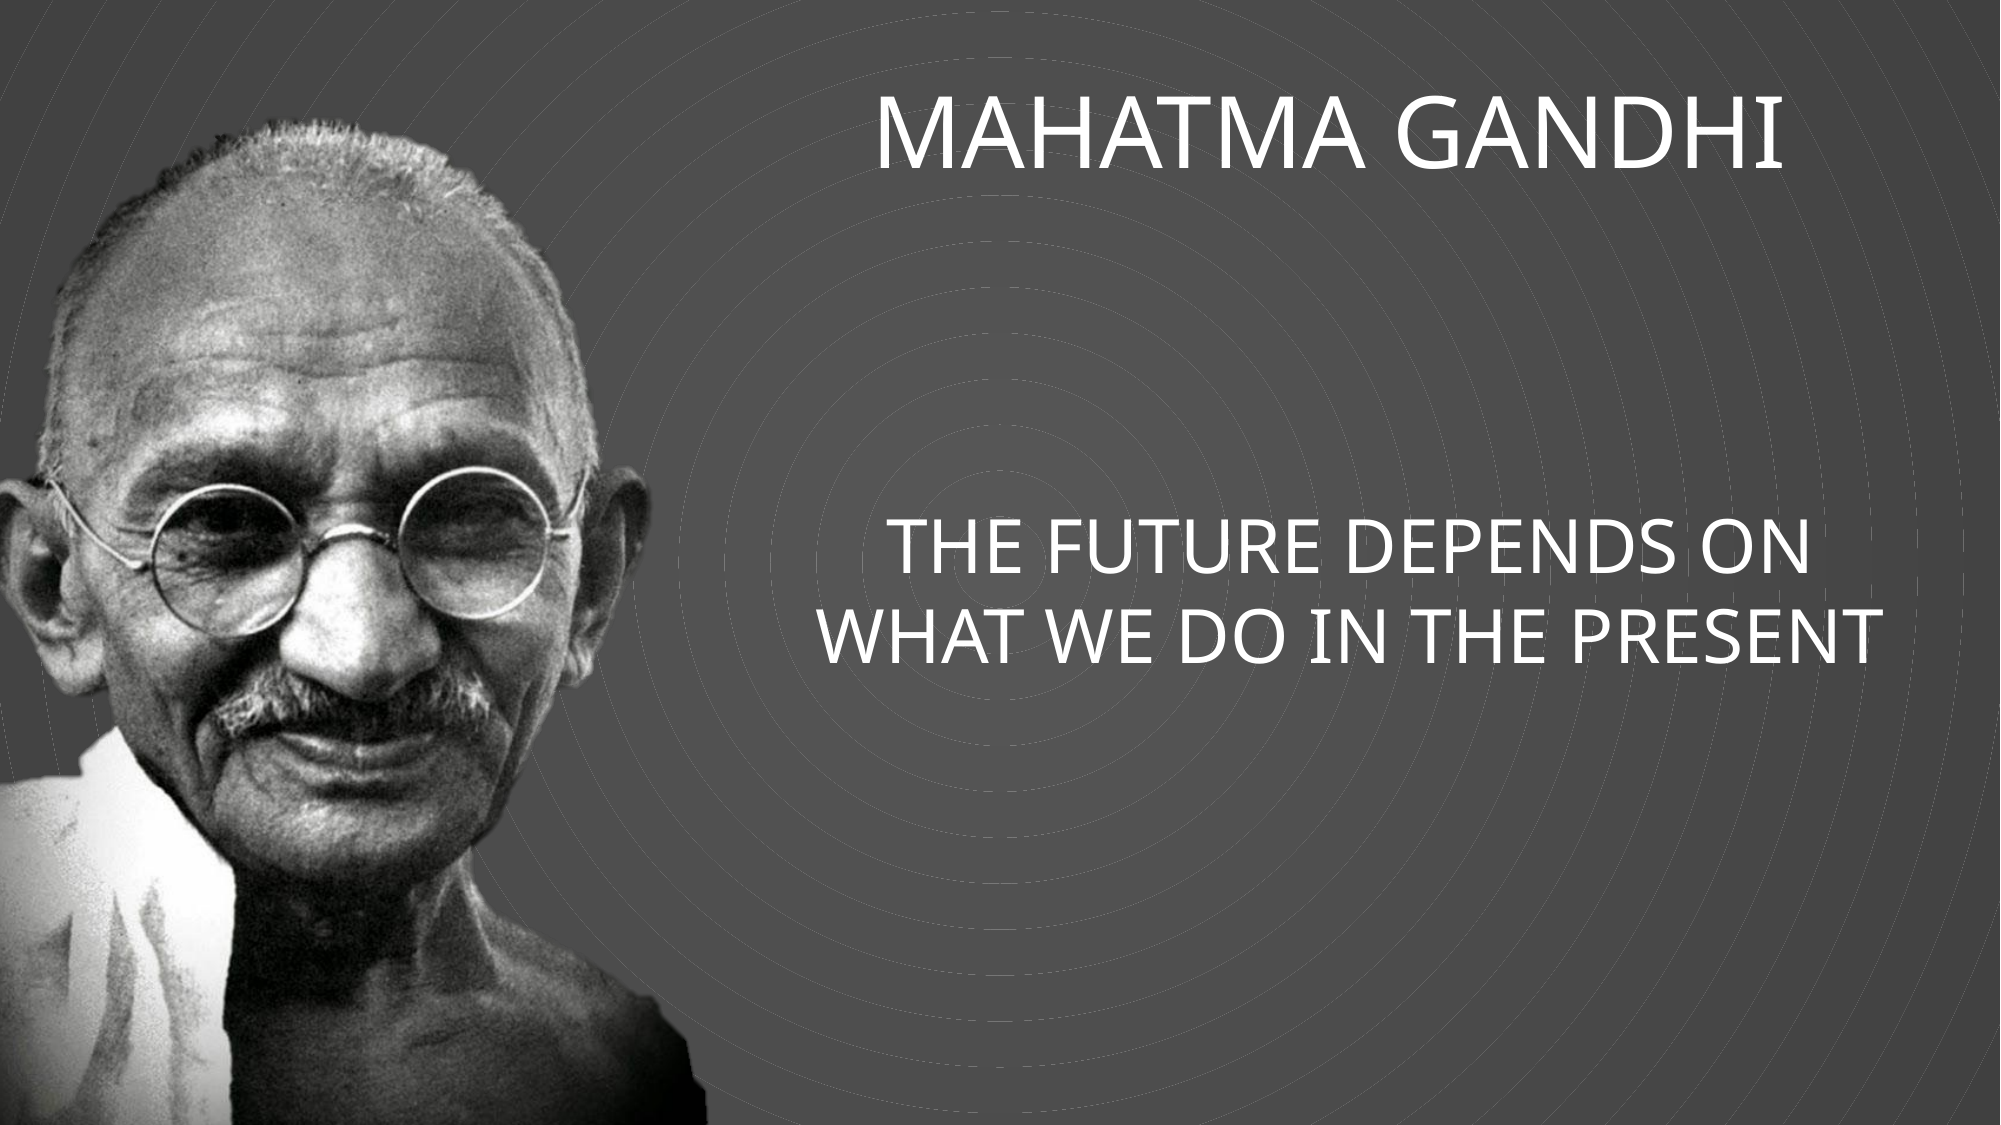

MAHATMA GANDHI
THE FUTURE DEPENDS ON WHAT WE DO IN THE PRESENT